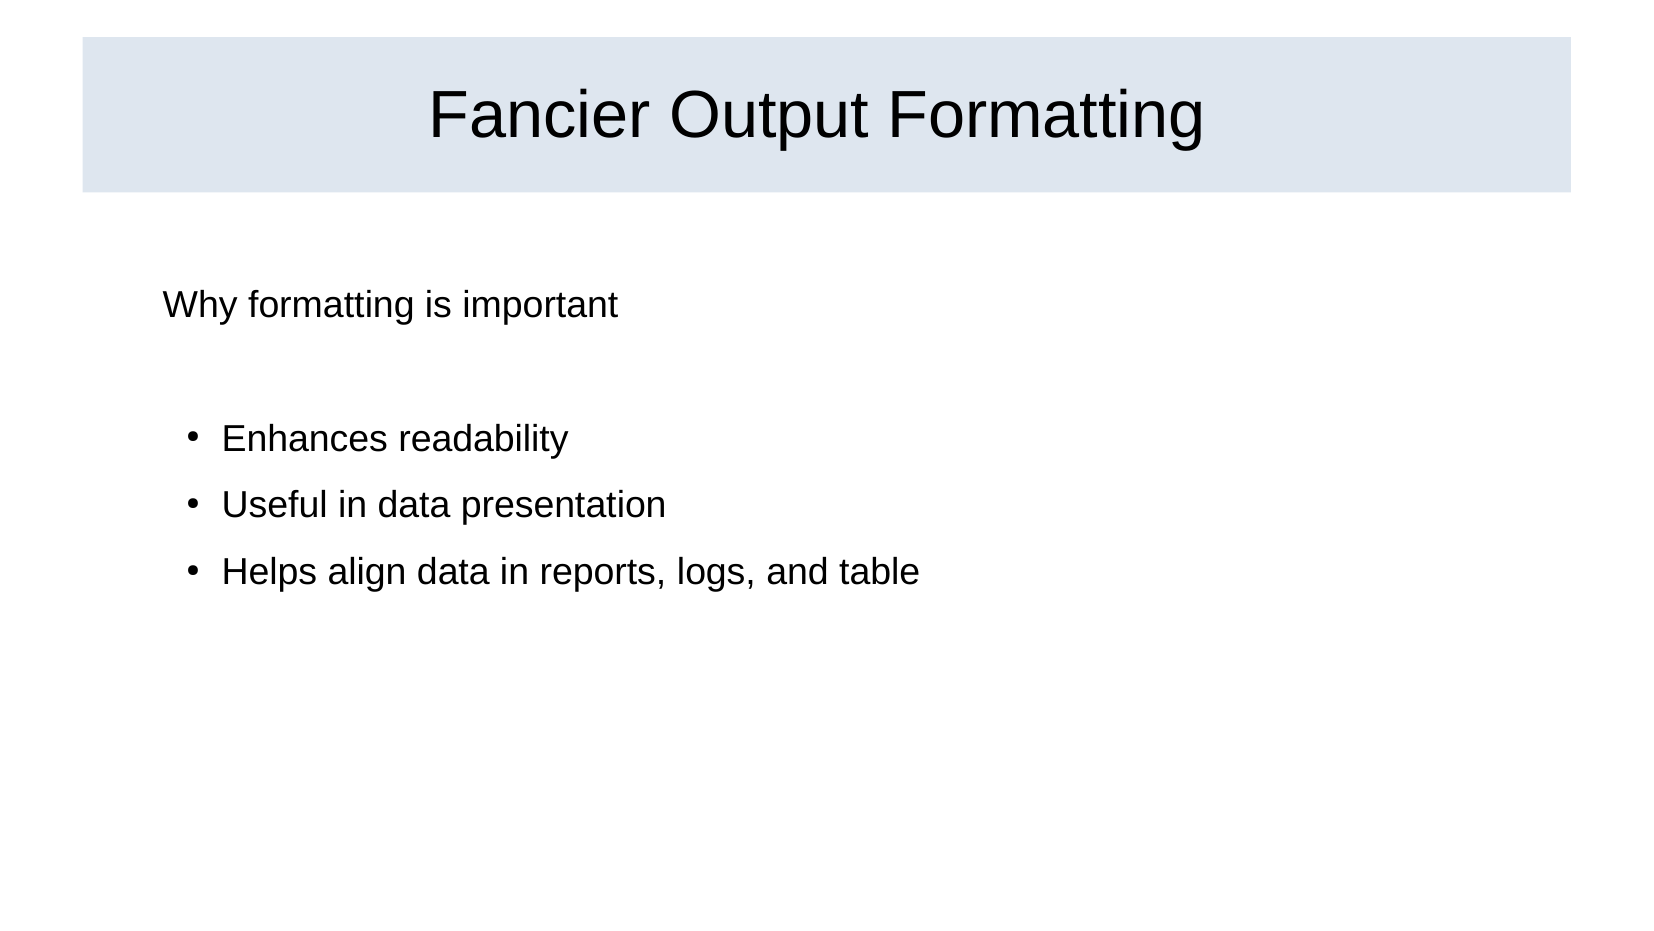

# Fancier Output Formatting
Why formatting is important
Enhances readability
Useful in data presentation
Helps align data in reports, logs, and table